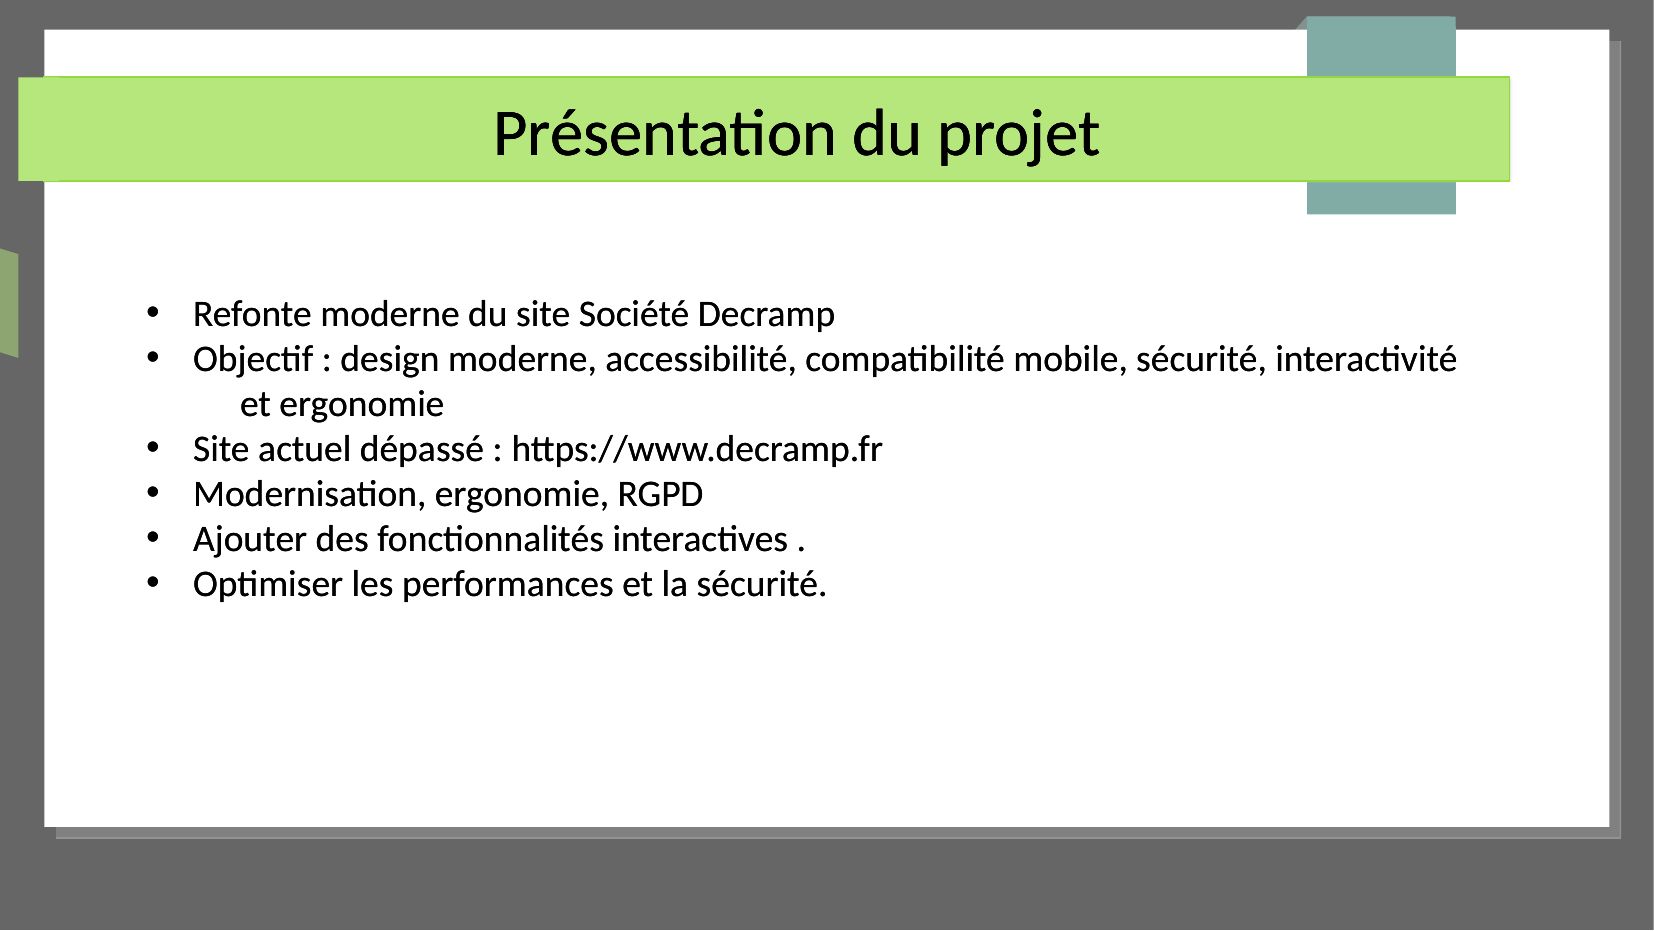

# Présentation du projet
Présentation du projet
Présentation du projet
Refonte moderne du site Société Decramp​
Objectif : design moderne, accessibilité, compatibilité mobile, sécurité, interactivité et ergonomie​
Site actuel dépassé : https://www.decramp.fr​
Modernisation, ergonomie, RGPD​
Ajouter des fonctionnalités interactives .​
Optimiser les performances et la sécurité.​
Refonte moderne du site Société Decramp​
Objectif : design moderne, accessibilité, compatibilité mobile, sécurité, interactivité et ergonomie​
Site actuel dépassé : https://www.decramp.fr​
Modernisation, ergonomie, RGPD​
Ajouter des fonctionnalités interactives .​
Optimiser les performances et la sécurité.​